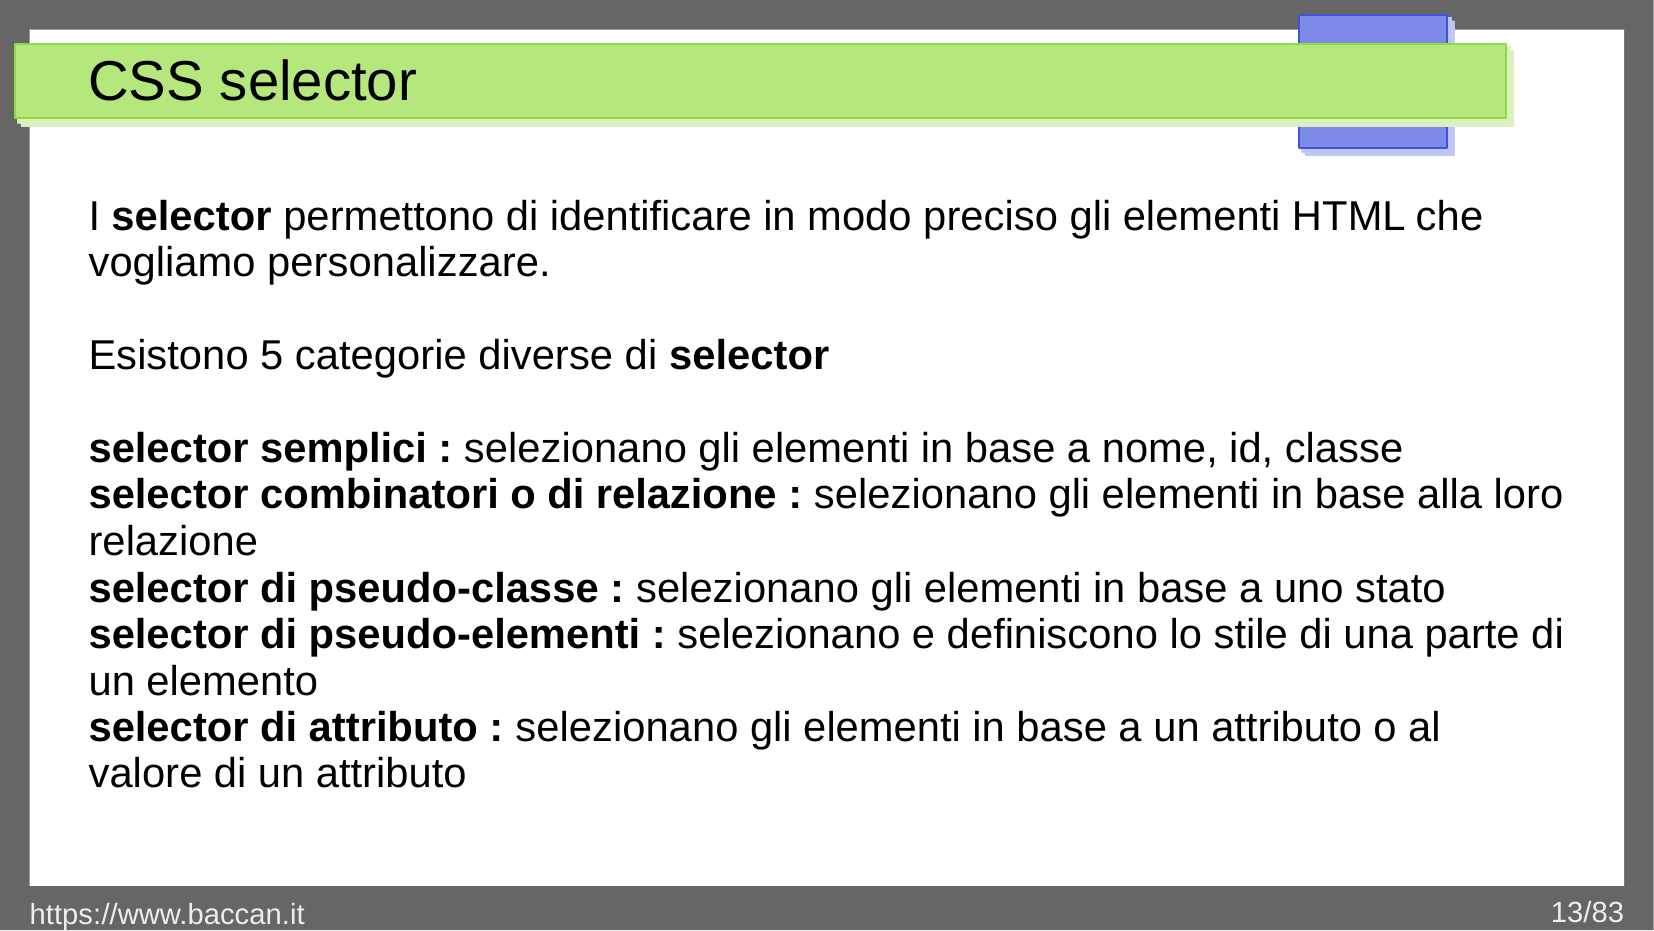

# CSS selector
I selector permettono di identificare in modo preciso gli elementi HTML che vogliamo personalizzare.
Esistono 5 categorie diverse di selector
selector semplici : selezionano gli elementi in base a nome, id, classe
selector combinatori o di relazione : selezionano gli elementi in base alla loro relazione
selector di pseudo-classe : selezionano gli elementi in base a uno stato
selector di pseudo-elementi : selezionano e definiscono lo stile di una parte di un elemento
selector di attributo : selezionano gli elementi in base a un attributo o al valore di un attributo
13
https://www.baccan.it